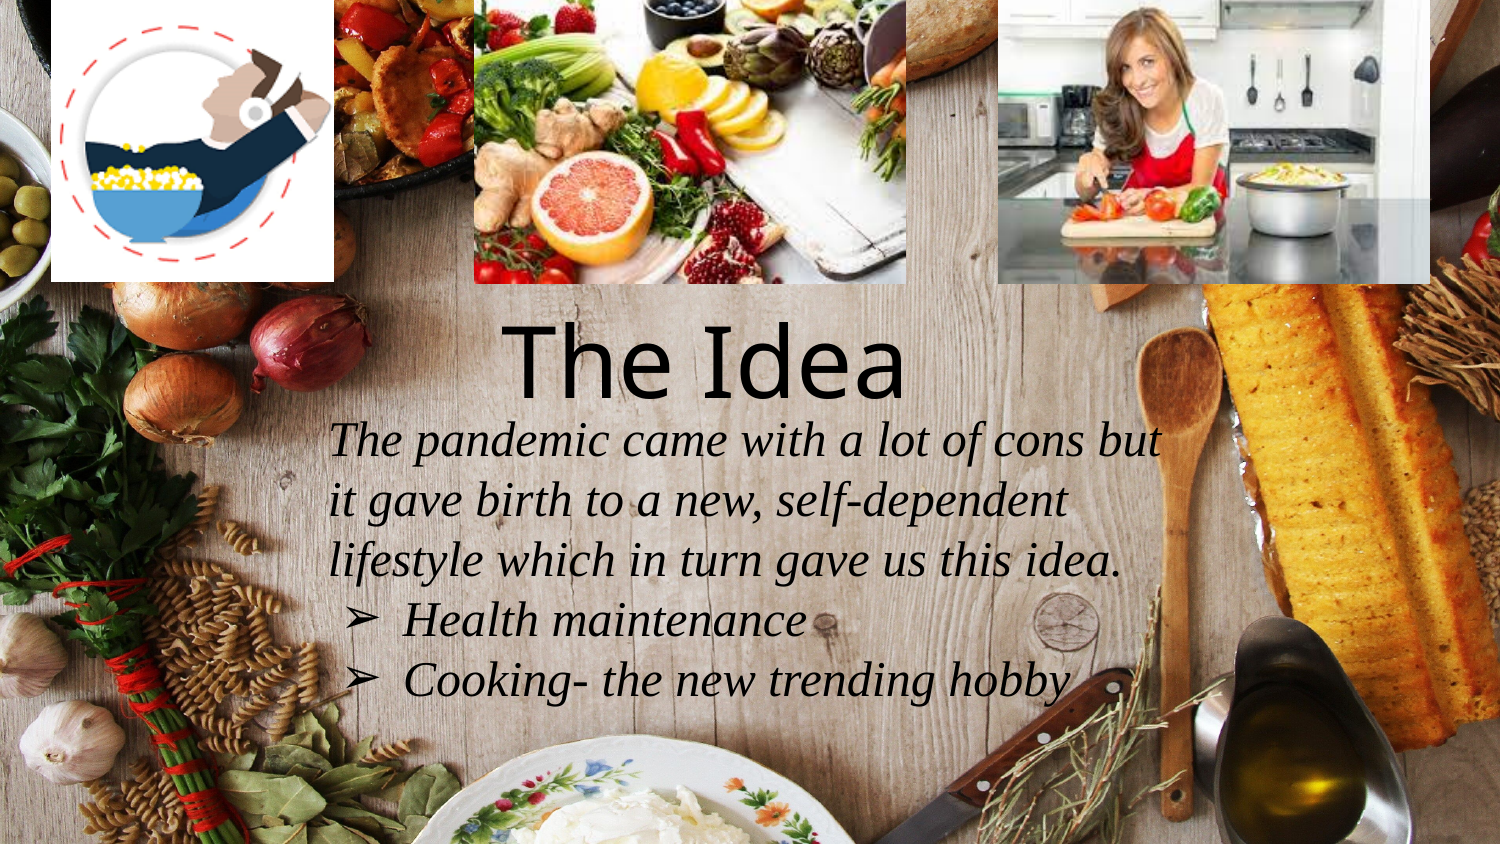

The Idea
The pandemic came with a lot of cons but it gave birth to a new, self-dependent lifestyle which in turn gave us this idea.
Health maintenance
Cooking- the new trending hobby